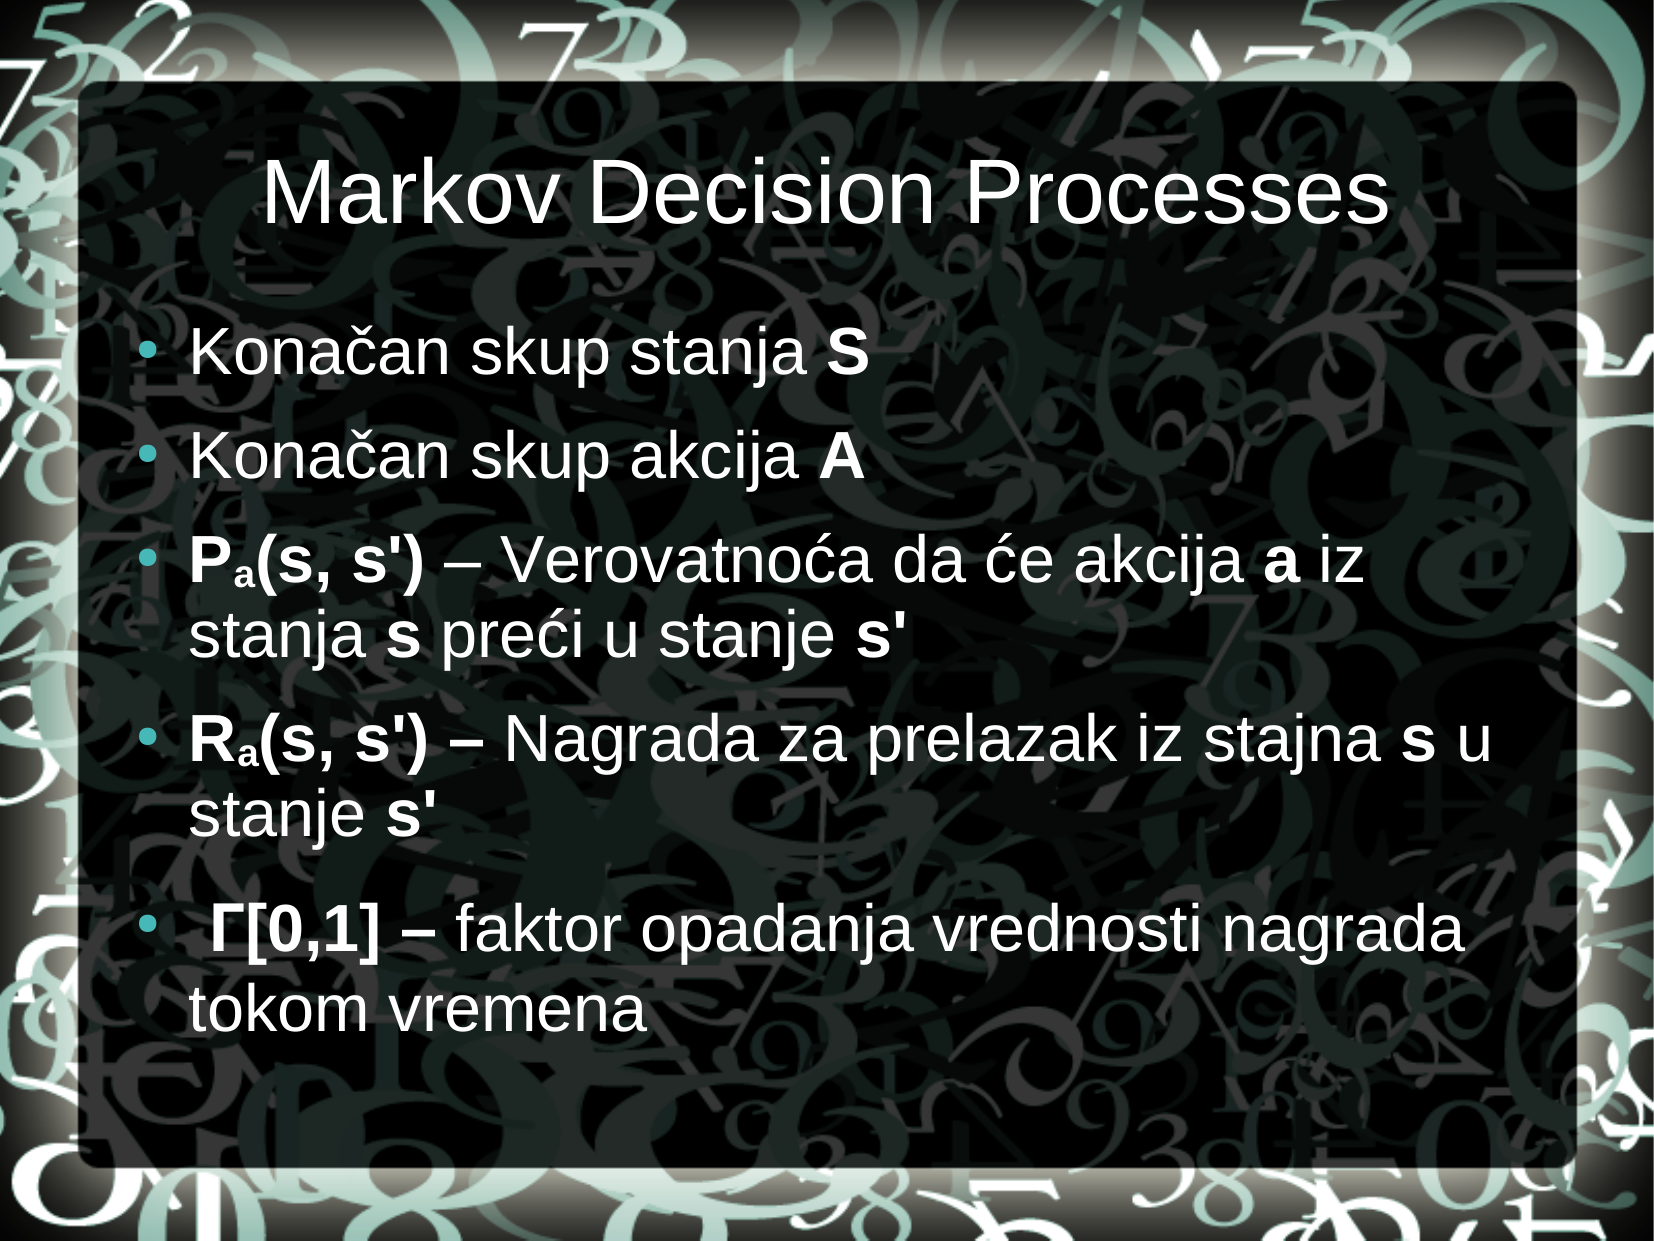

# Markov Decision Processes
Konačan skup stanja S
Konačan skup akcija A
Pa(s, s') – Verovatnoća da će akcija a iz stanja s preći u stanje s'
Ra(s, s') – Nagrada za prelazak iz stajna s u stanje s'
 Γ[0,1] – faktor opadanja vrednosti nagrada tokom vremena